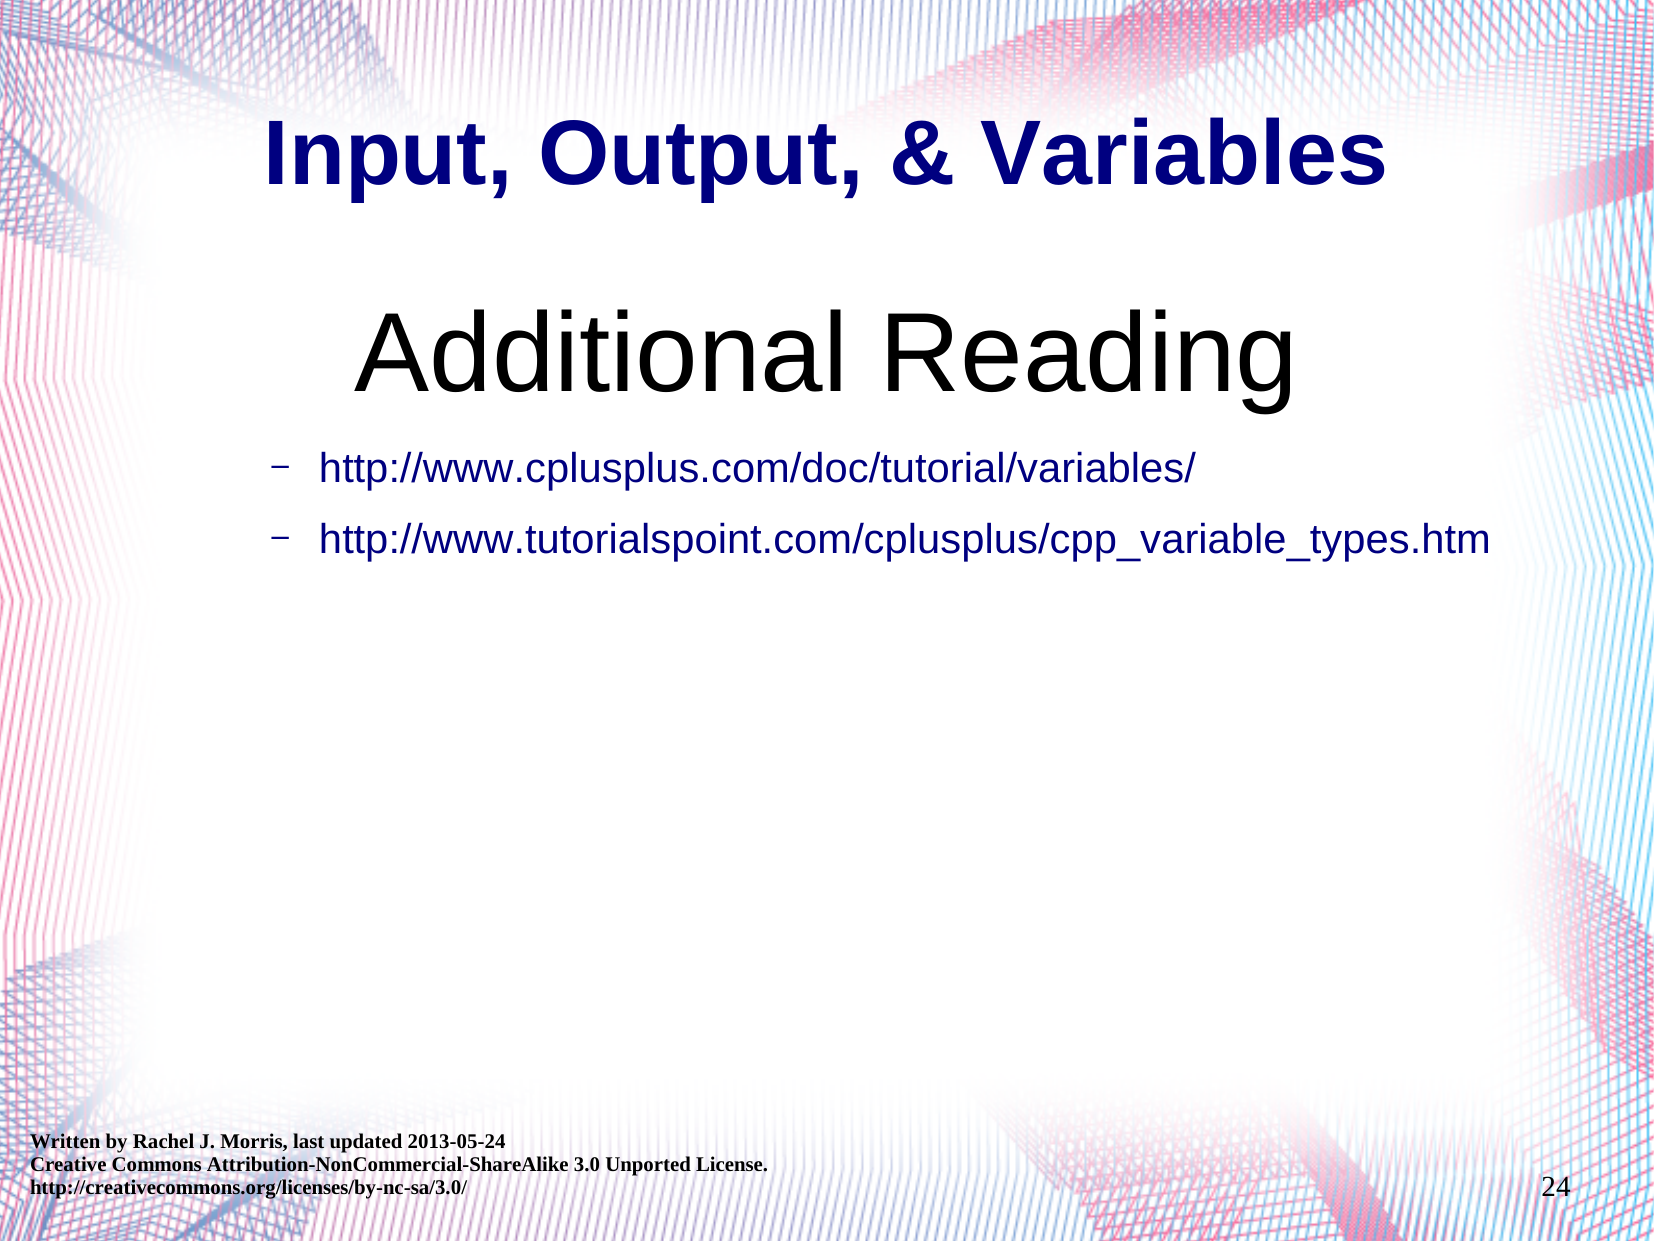

# Input, Output, & Variables
Additional Reading
http://www.cplusplus.com/doc/tutorial/variables/
http://www.tutorialspoint.com/cplusplus/cpp_variable_types.htm
24